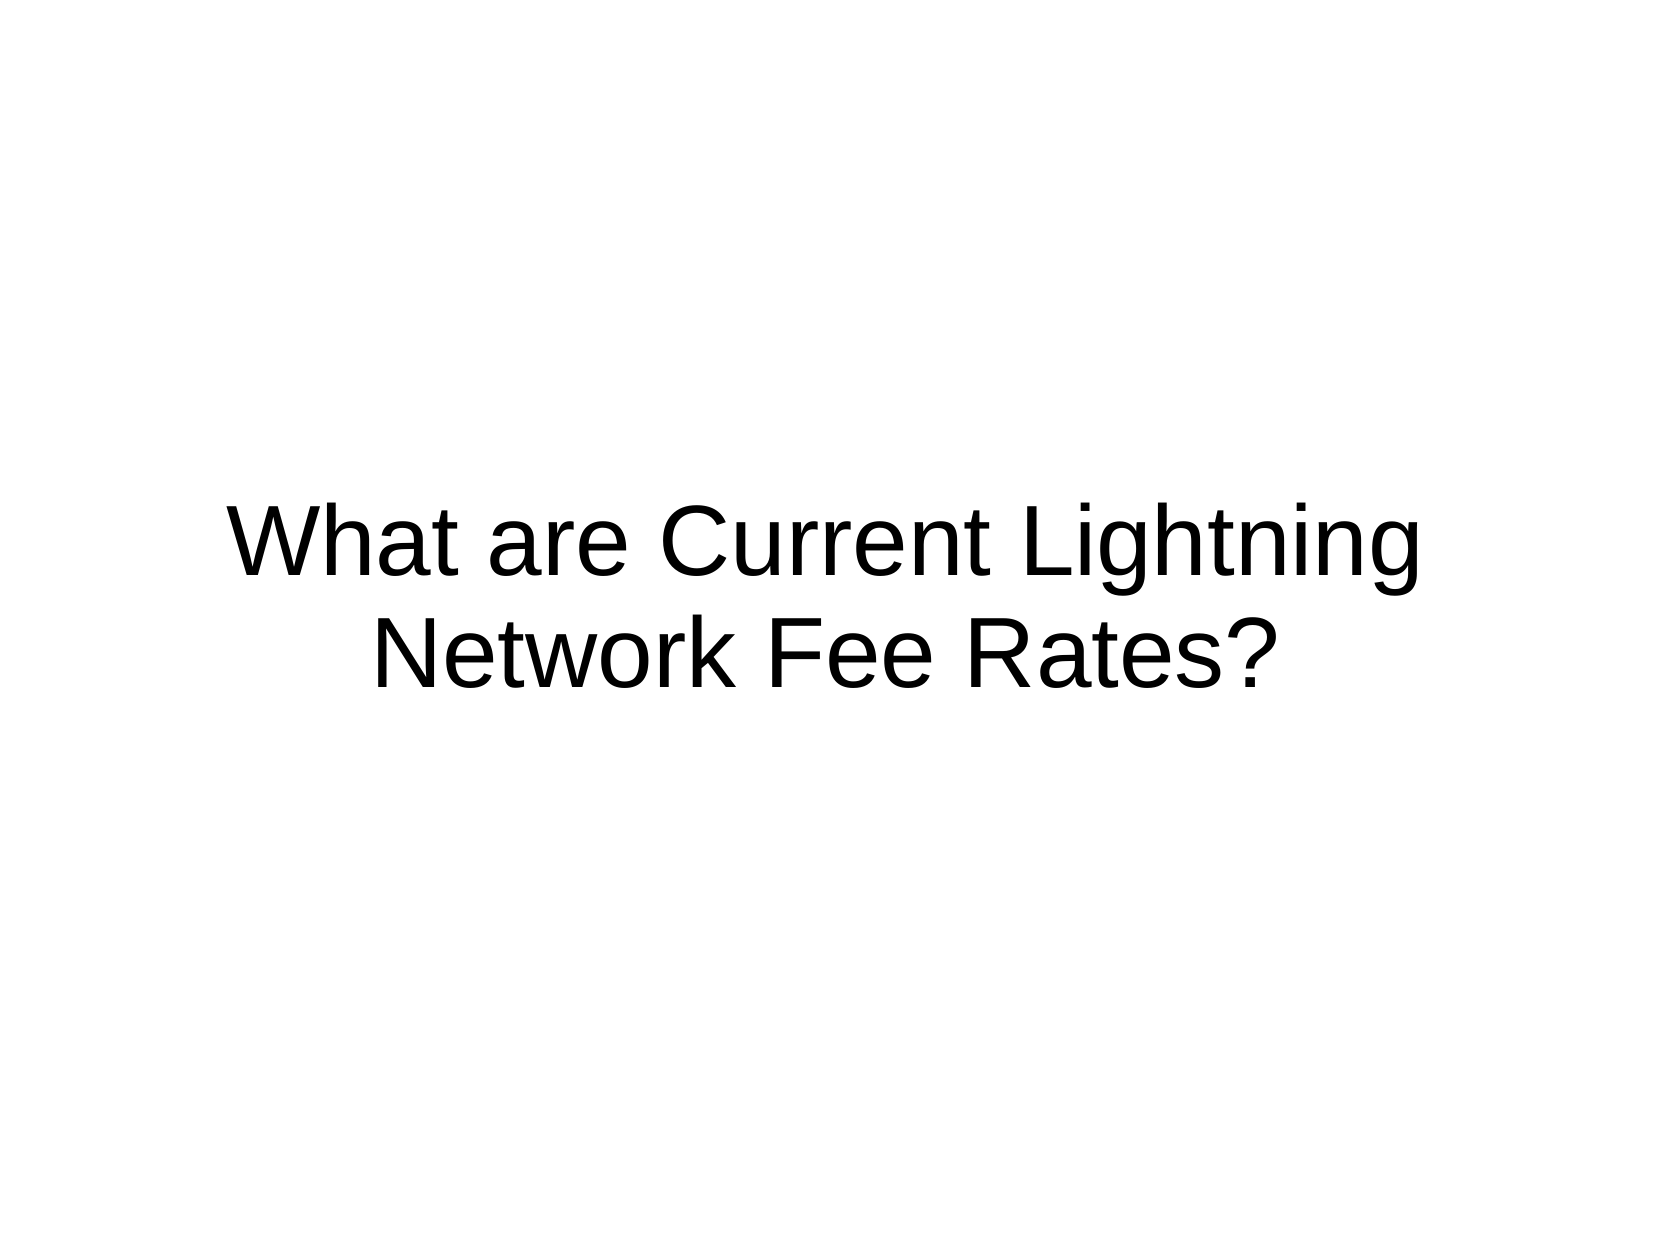

What are Current Lightning
Network Fee Rates?